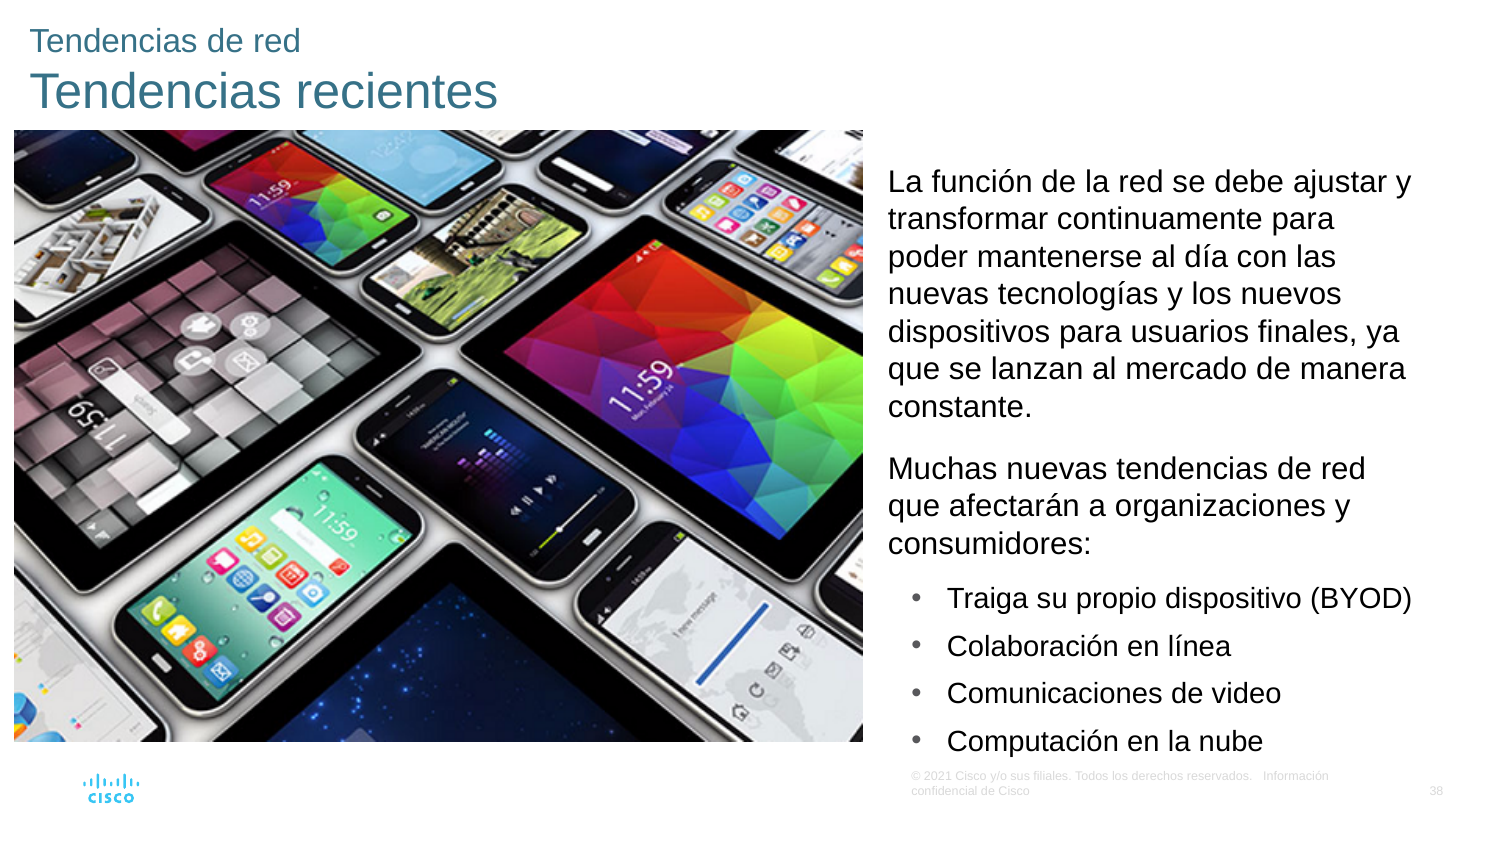

# Tendencias de red Tendencias recientes
La función de la red se debe ajustar y transformar continuamente para poder mantenerse al día con las nuevas tecnologías y los nuevos dispositivos para usuarios finales, ya que se lanzan al mercado de manera constante.
Muchas nuevas tendencias de red que afectarán a organizaciones y consumidores:
Traiga su propio dispositivo (BYOD)
Colaboración en línea
Comunicaciones de video
Computación en la nube